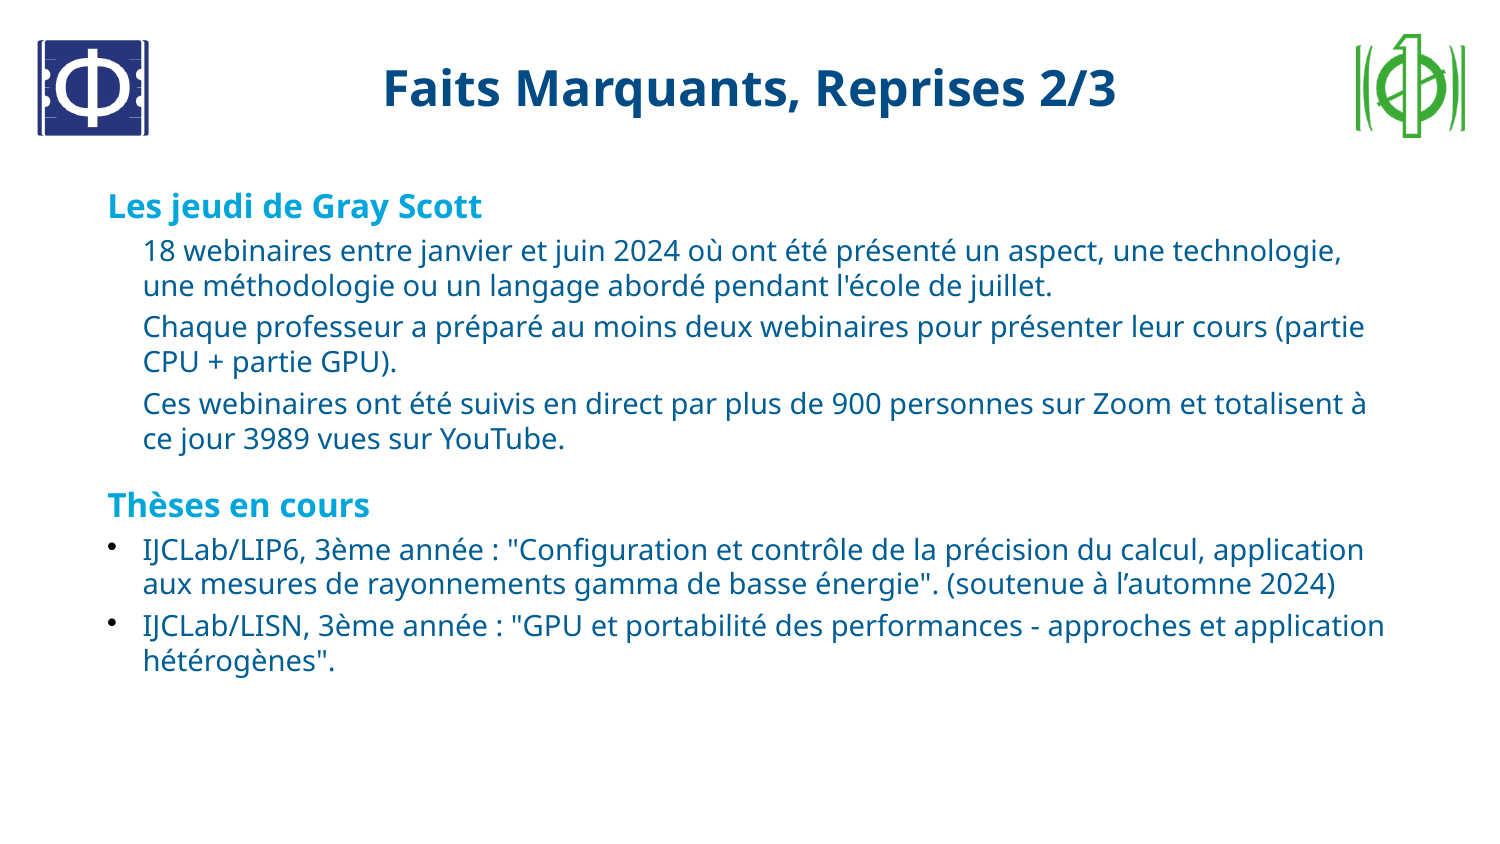

Faits Marquants, Reprises 2/3
Les jeudi de Gray Scott
18 webinaires entre janvier et juin 2024 où ont été présenté un aspect, une technologie, une méthodologie ou un langage abordé pendant l'école de juillet.
Chaque professeur a préparé au moins deux webinaires pour présenter leur cours (partie CPU + partie GPU).
Ces webinaires ont été suivis en direct par plus de 900 personnes sur Zoom et totalisent à ce jour 3989 vues sur YouTube.
Thèses en cours
IJCLab/LIP6, 3ème année : "Configuration et contrôle de la précision du calcul, application aux mesures de rayonnements gamma de basse énergie". (soutenue à l’automne 2024)
IJCLab/LISN, 3ème année : "GPU et portabilité des performances - approches et application hétérogènes".